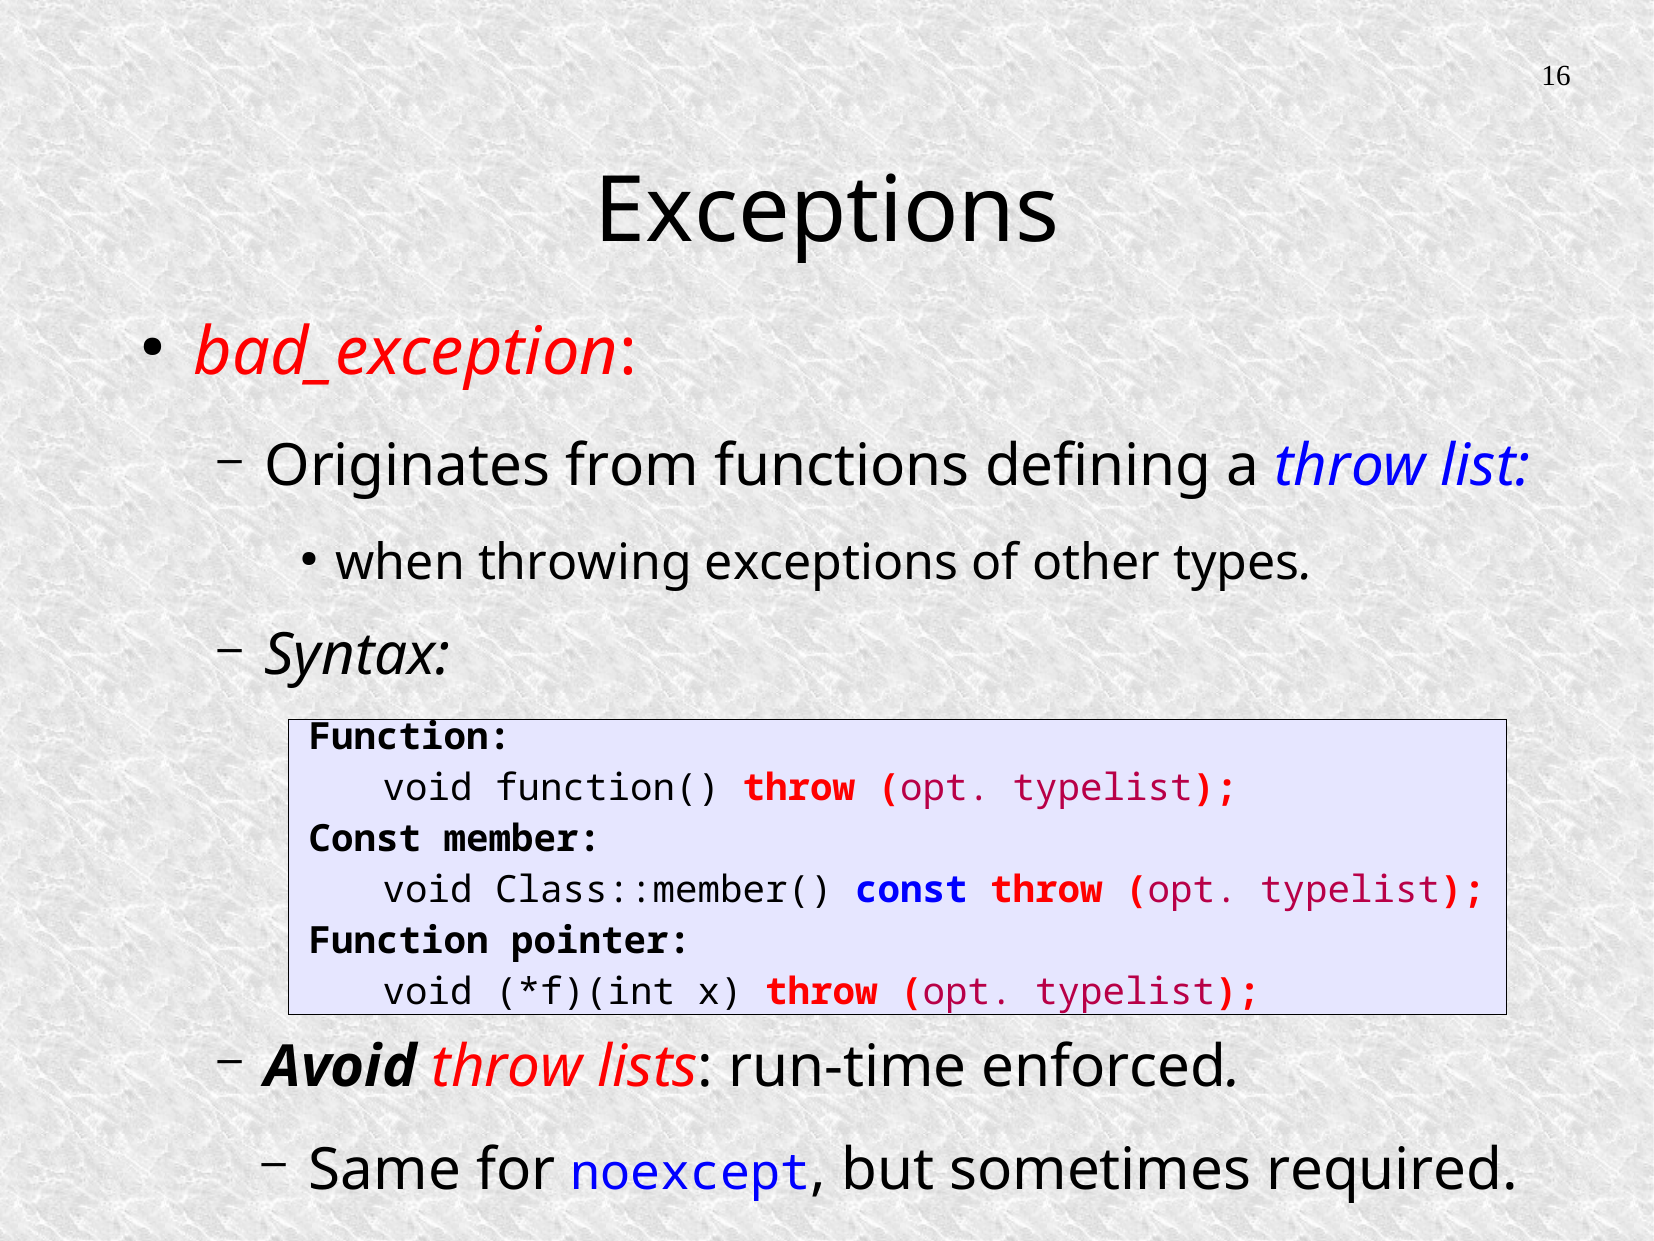

16
# Exceptions
bad_exception:
Originates from functions defining a throw list:
when throwing exceptions of other types.
Syntax:
Avoid throw lists: run-time enforced.
Same for noexcept, but sometimes required.
Function:
	void function() throw (opt. typelist);
Const member:
	void Class::member() const throw (opt. typelist);
Function pointer:
	void (*f)(int x) throw (opt. typelist);